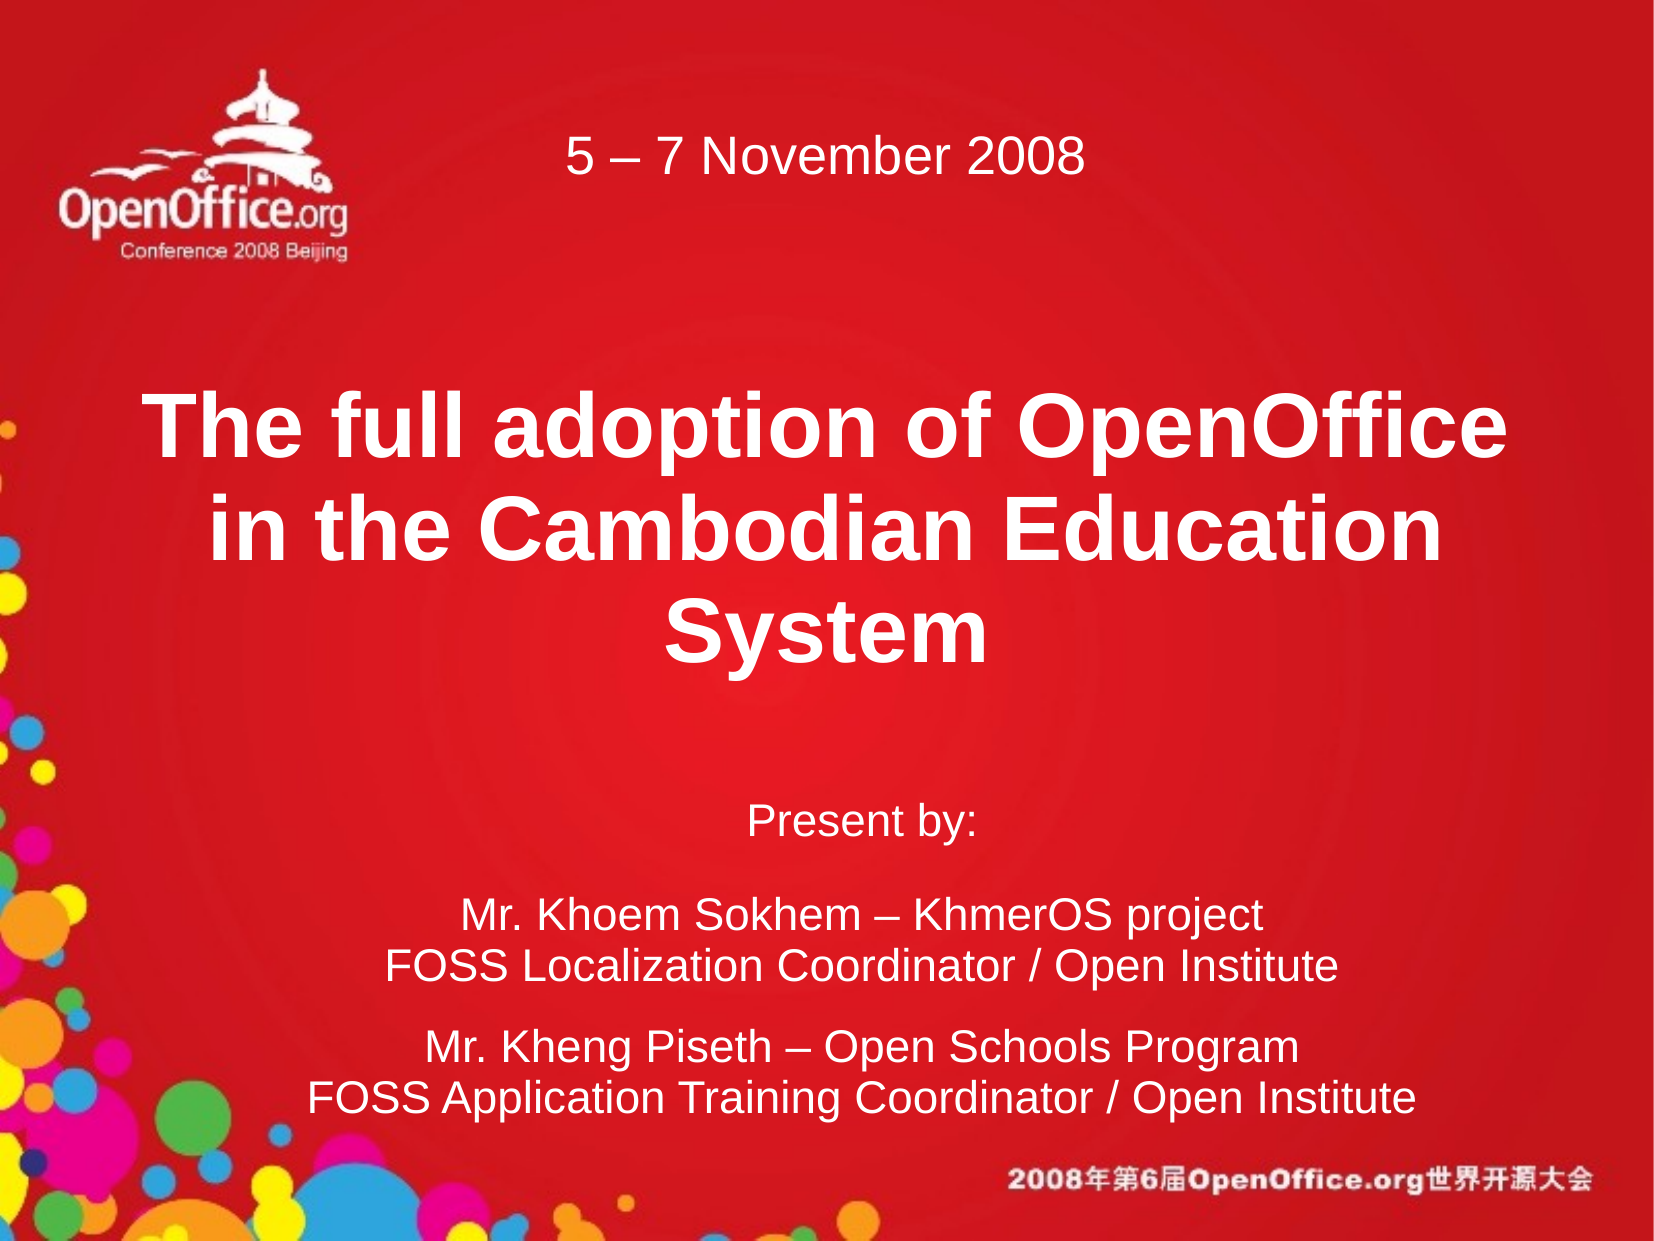

5 – 7 November 2008
# The full adoption of OpenOffice in the Cambodian Education System
Present by:
Mr. Khoem Sokhem – KhmerOS project
FOSS Localization Coordinator / Open Institute
Mr. Kheng Piseth – Open Schools Program
FOSS Application Training Coordinator / Open Institute
2
OOoCon 2008 Beijing www.khmeros.info - www.open.org.kh/osp